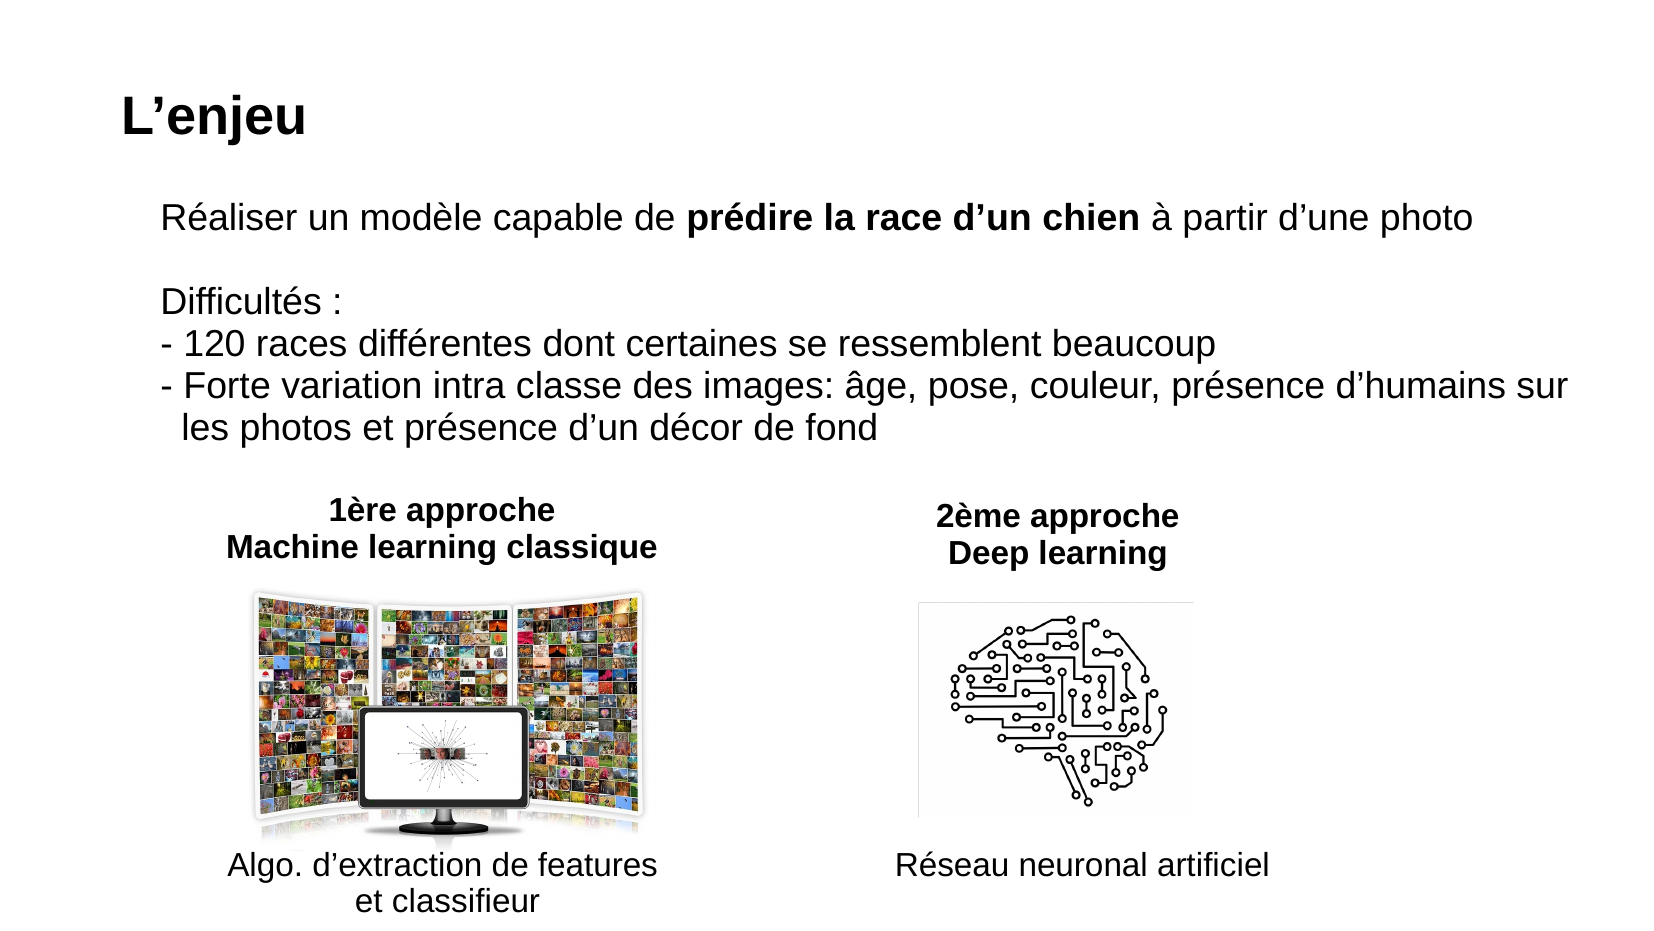

L’enjeu
Réaliser un modèle capable de prédire la race d’un chien à partir d’une photo
Difficultés :
- 120 races différentes dont certaines se ressemblent beaucoup
- Forte variation intra classe des images: âge, pose, couleur, présence d’humains sur
 les photos et présence d’un décor de fond
1ère approche
Machine learning classique
2ème approche
Deep learning
Algo. d’extraction de features
et classifieur
Réseau neuronal artificiel